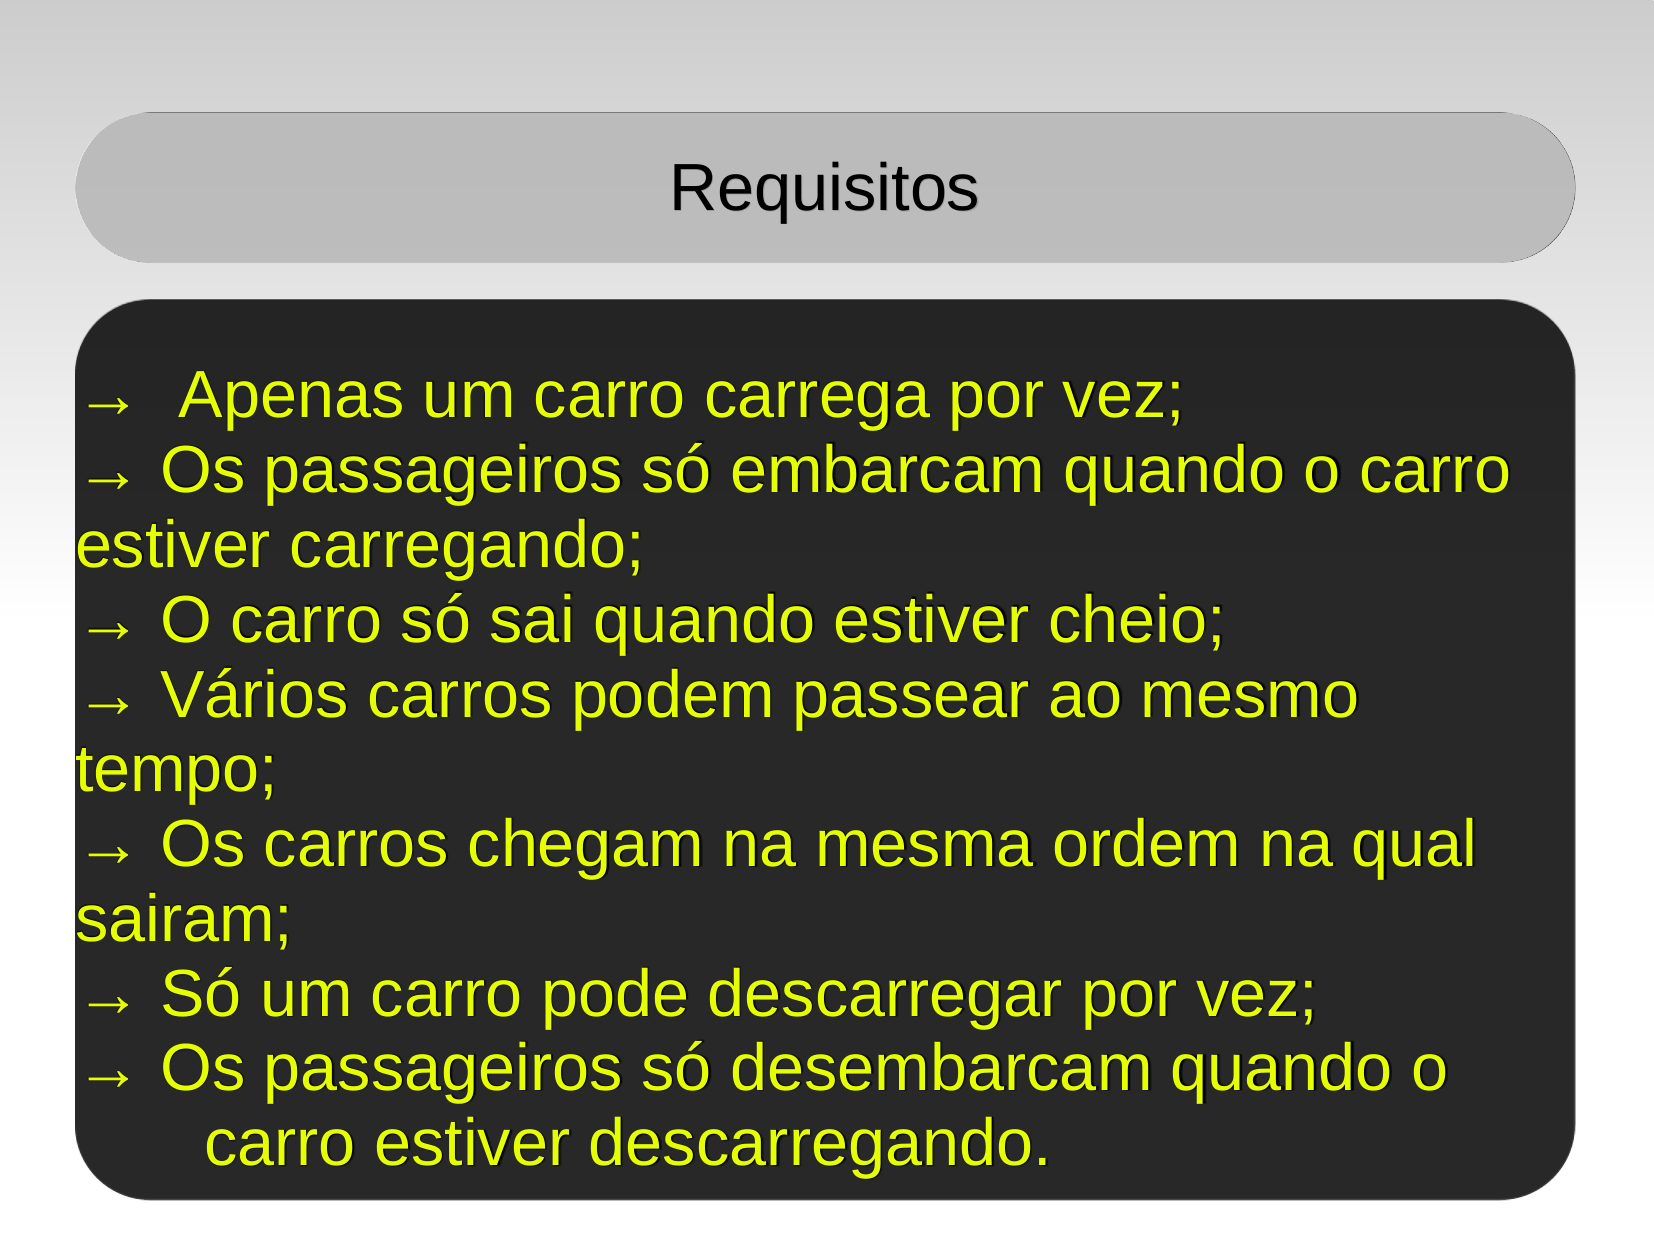

Requisitos
→ Apenas um carro carrega por vez;
→ Os passageiros só embarcam quando o carro estiver carregando;
→ O carro só sai quando estiver cheio;
→ Vários carros podem passear ao mesmo tempo;
→ Os carros chegam na mesma ordem na qual sairam;
→ Só um carro pode descarregar por vez;
→ Os passageiros só desembarcam quando o carro estiver descarregando.